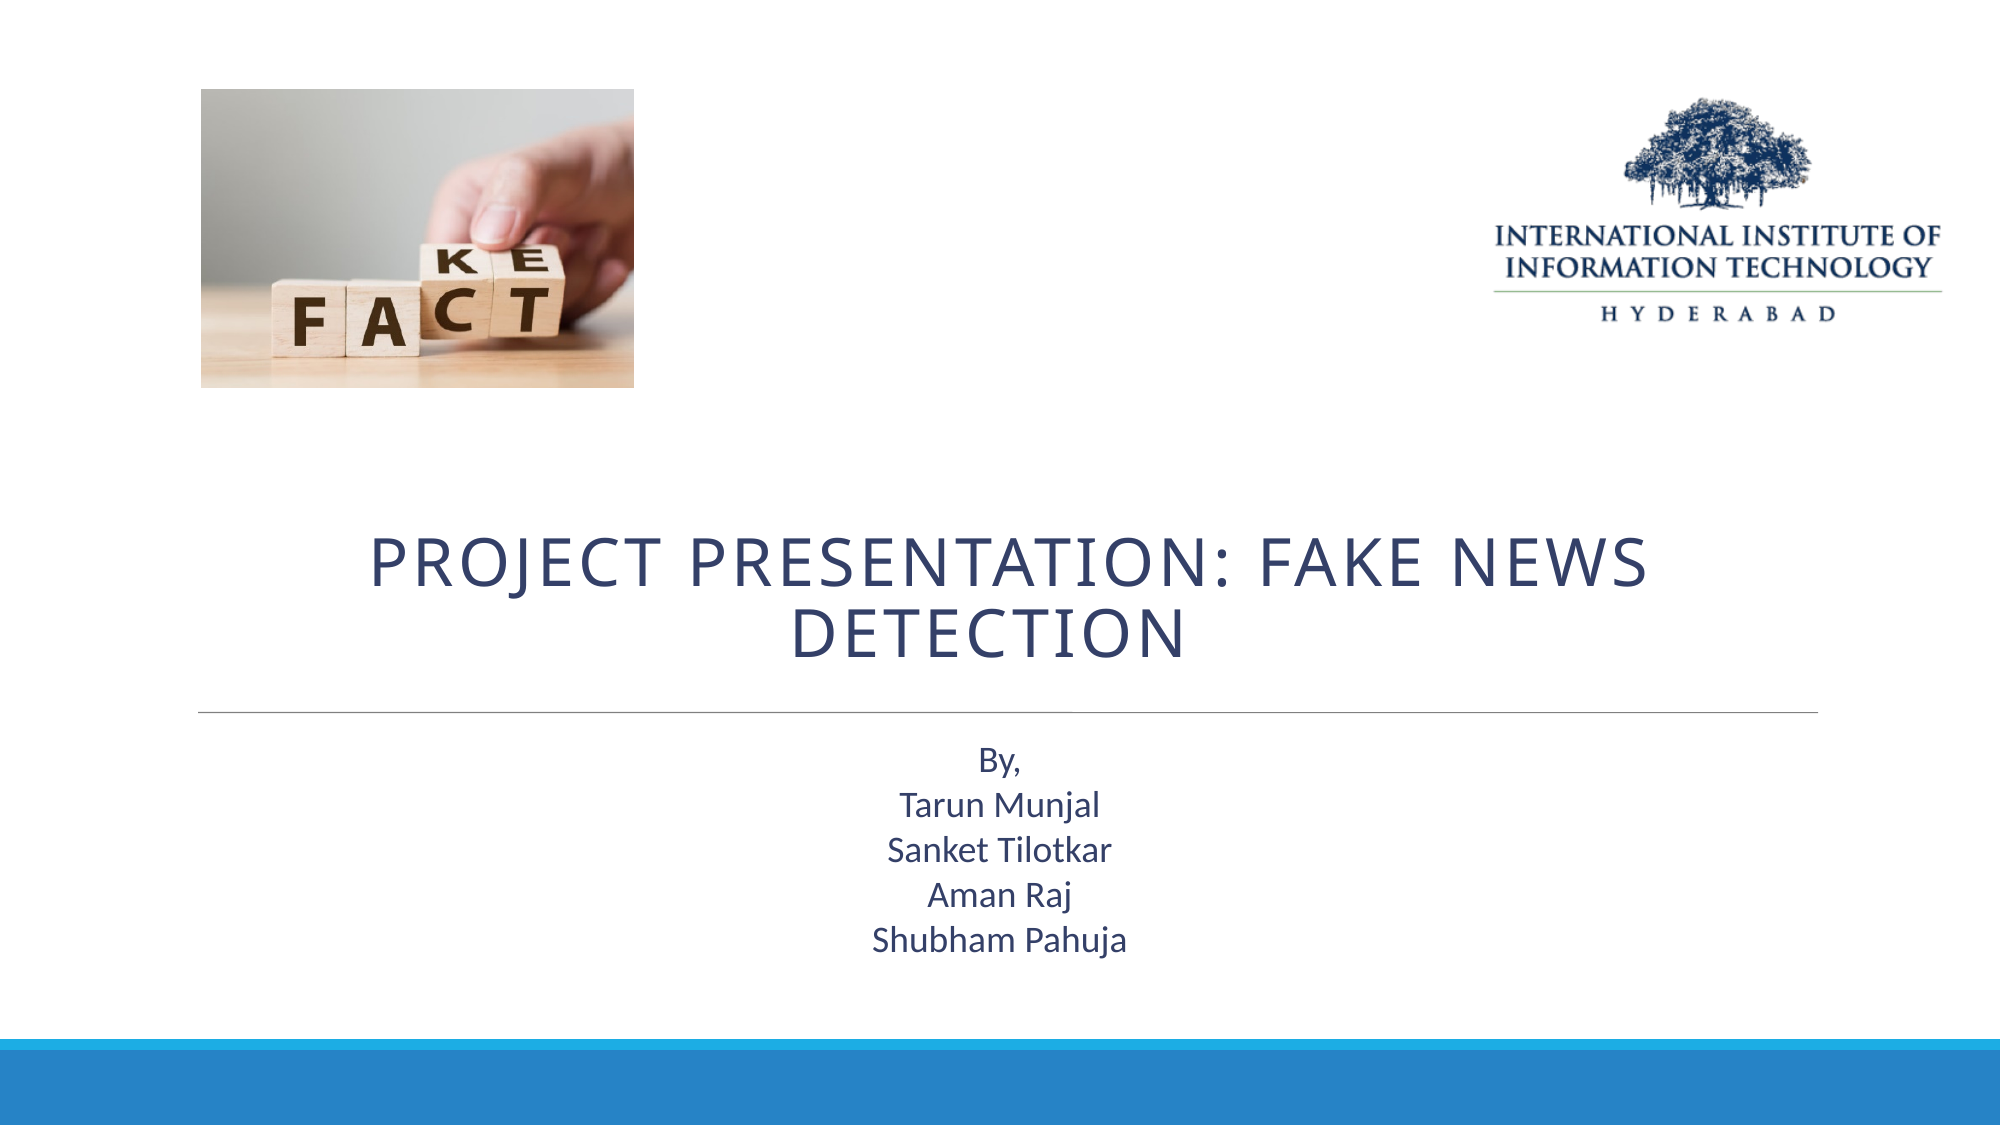

# Project presentation: Fake news detection
By,
Tarun Munjal
Sanket Tilotkar
Aman Raj
Shubham Pahuja